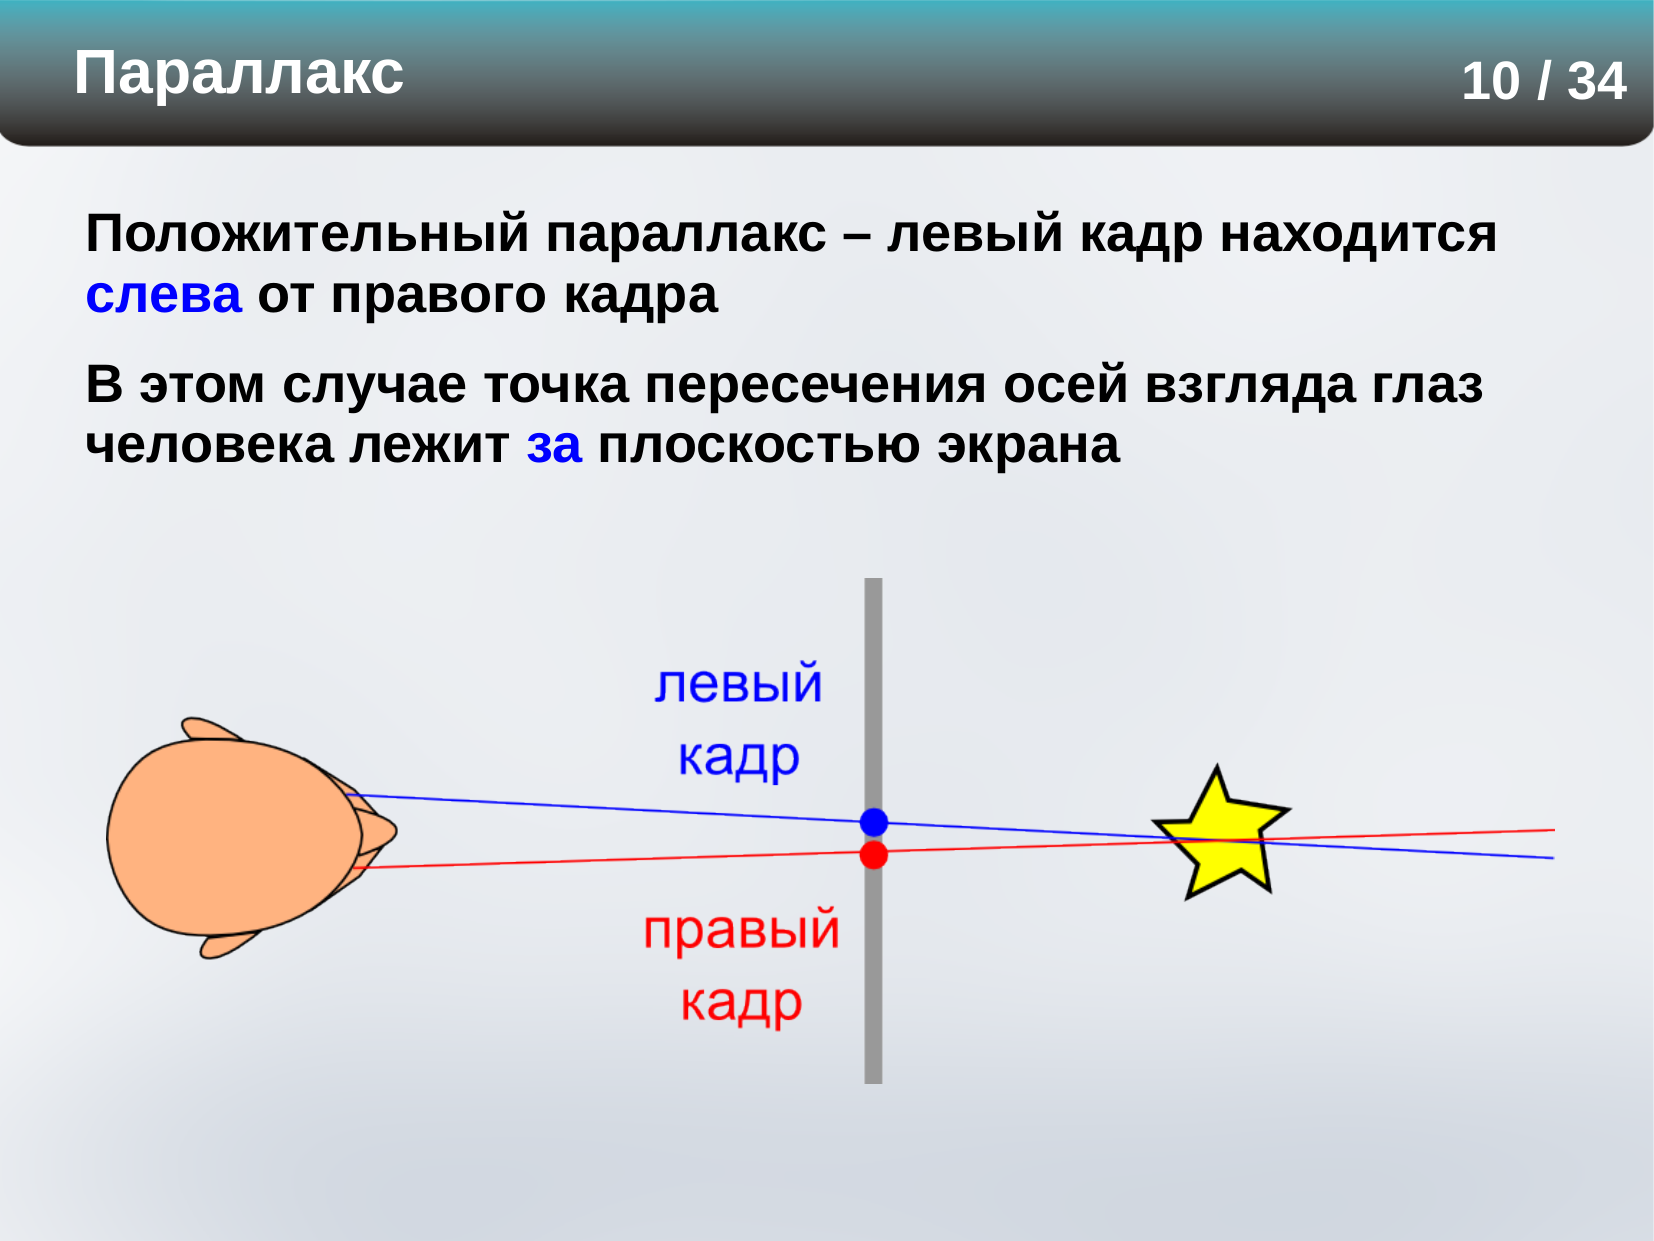

Параллакс
Положительный параллакс – левый кадр находится слева от правого кадра
В этом случае точка пересечения осей взгляда глаз человека лежит за плоскостью экрана